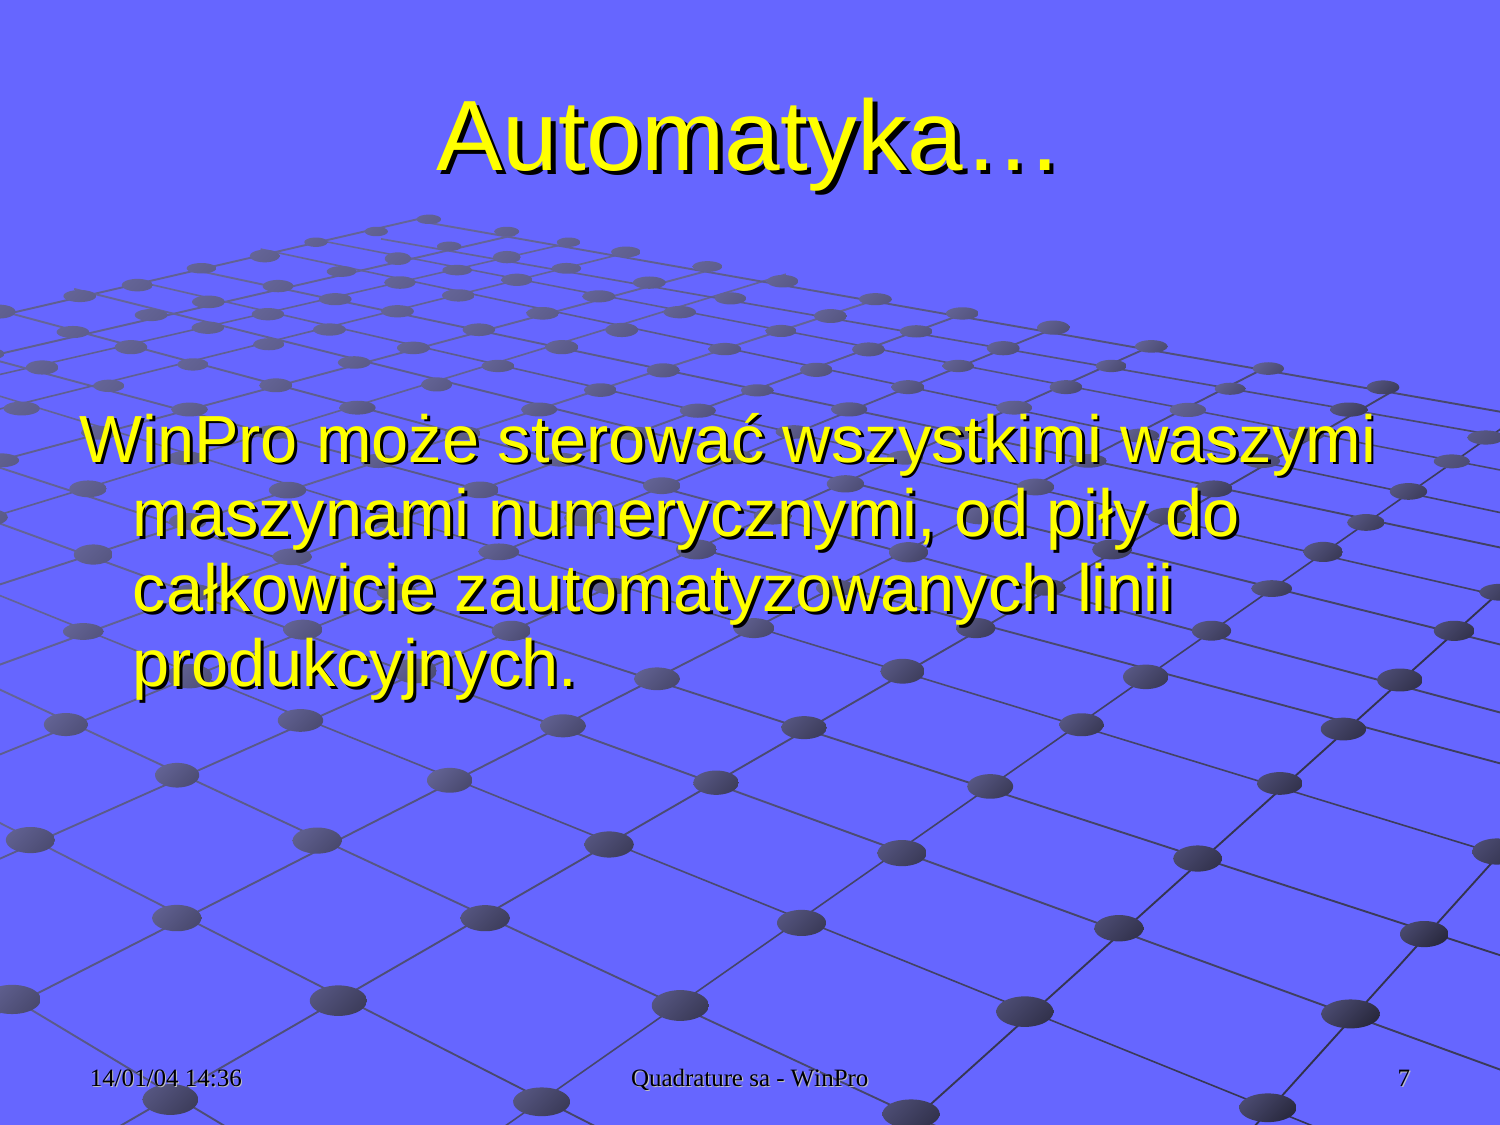

# Automatyka…
WinPro może sterować wszystkimi waszymi maszynami numerycznymi, od piły do całkowicie zautomatyzowanych linii produkcyjnych.